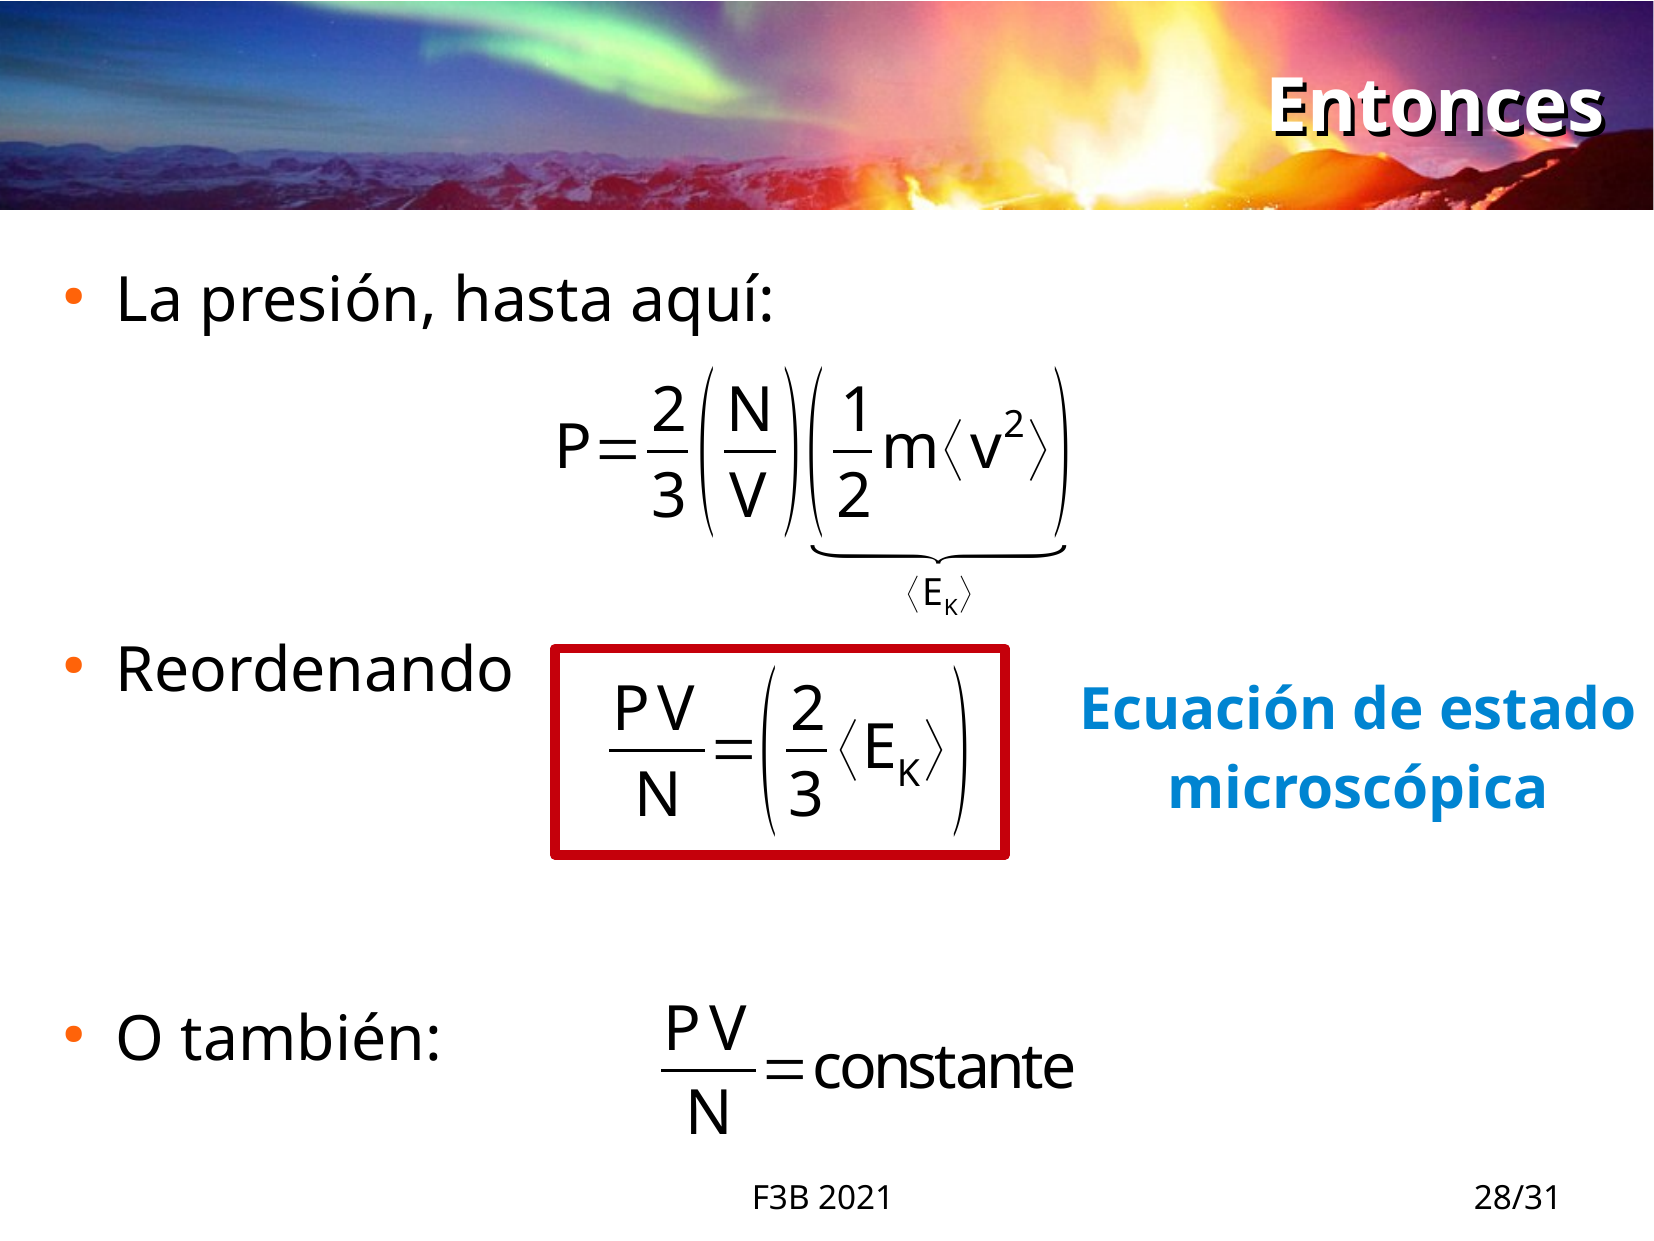

# Entonces
La presión, hasta aquí:
Reordenando
O también:
Ecuación de estado
microscópica
F3B 2021
28